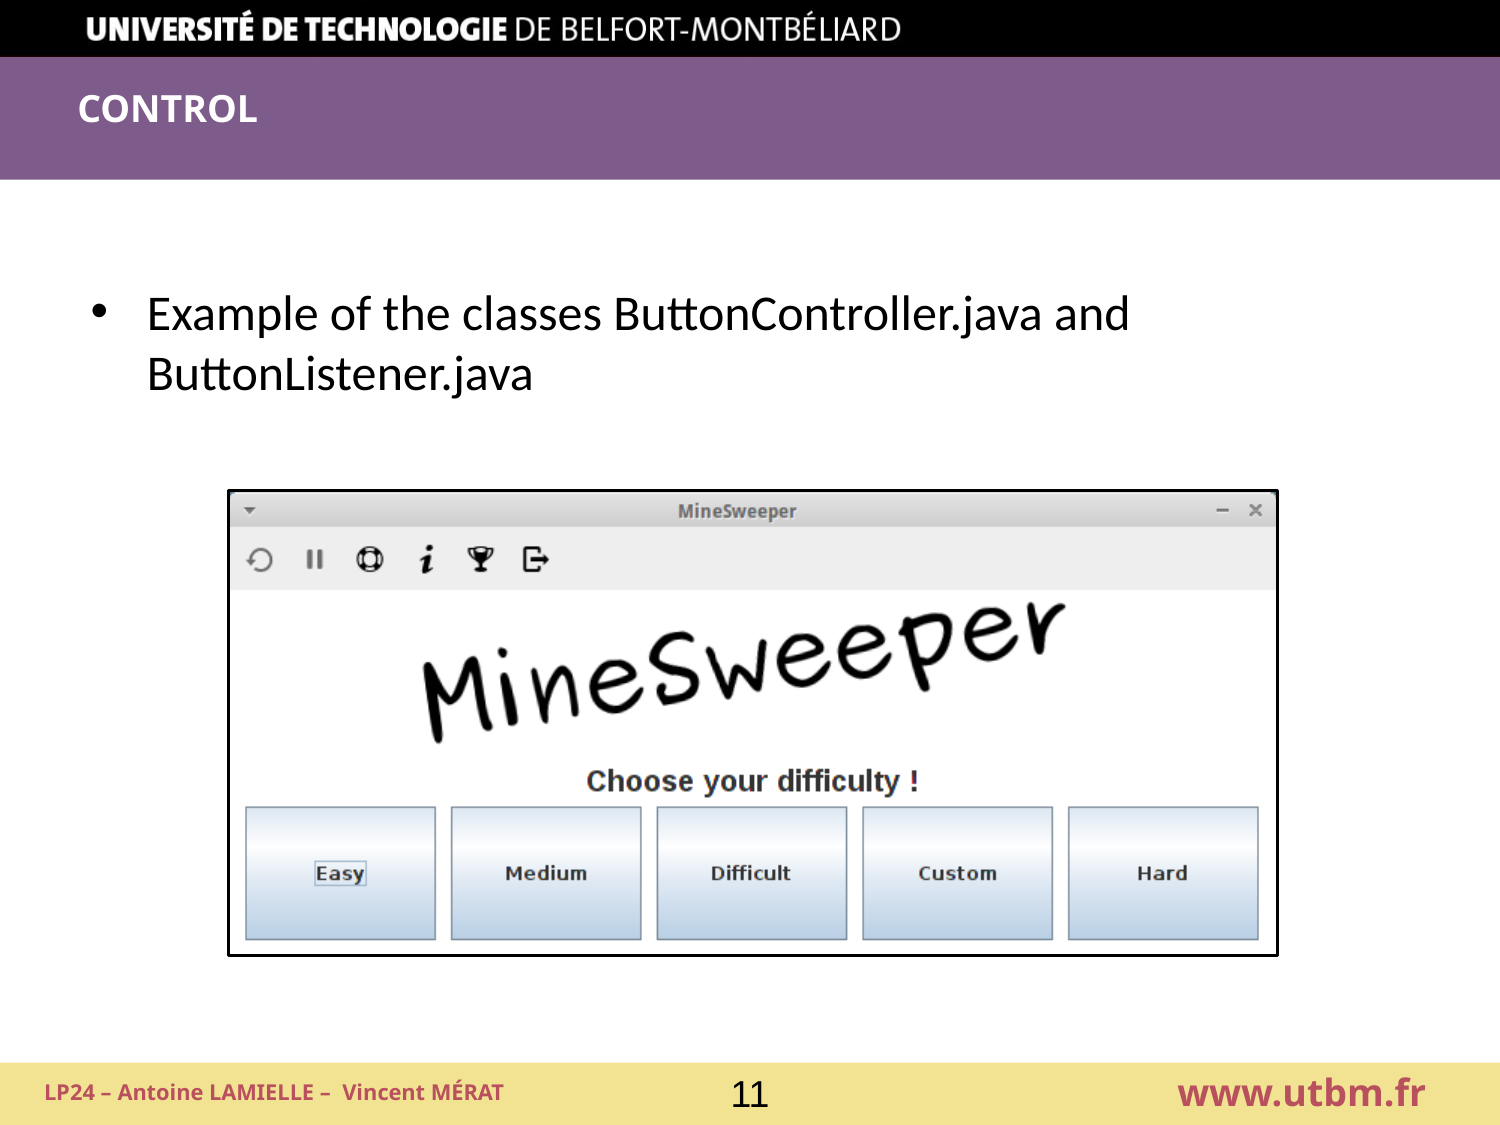

CONTROL
Example of the classes ButtonController.java and ButtonListener.java
www.utbm.fr
LP24 – Antoine LAMIELLE – Vincent MÉRAT